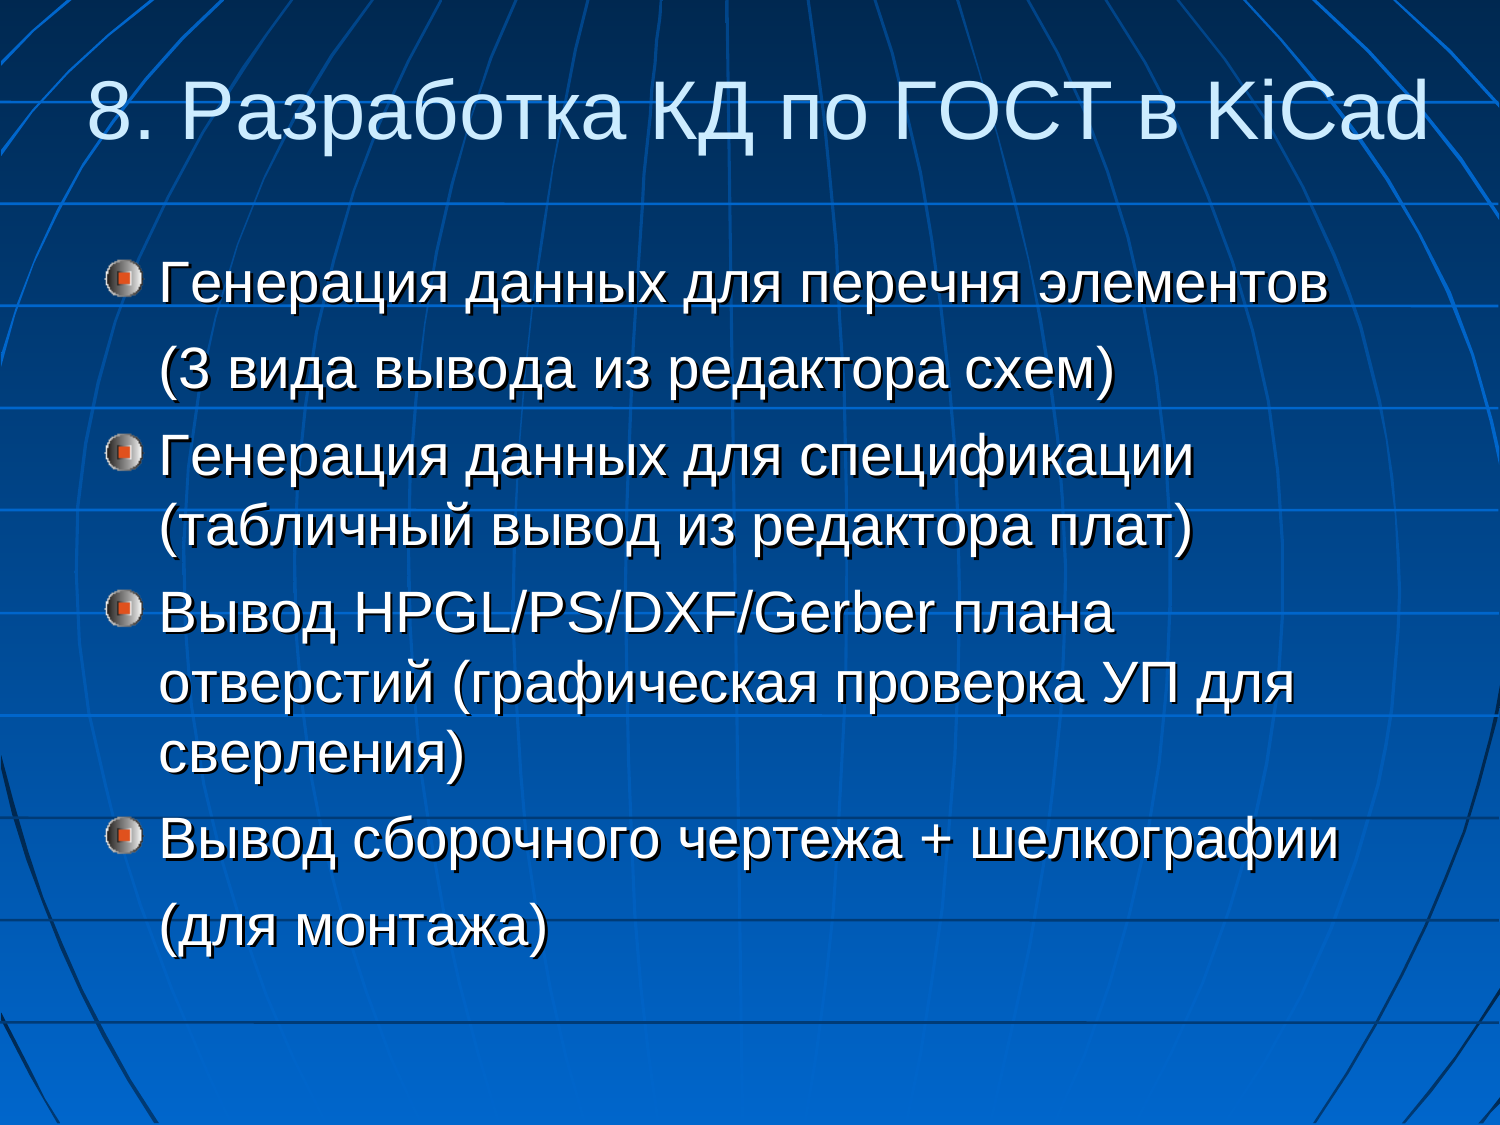

8. Разработка КД по ГОСТ в KiCad
Генерация данных для перечня элементов
	(3 вида вывода из редактора схем)
Генерация данных для спецификации (табличный вывод из редактора плат)
Вывод HPGL/PS/DXF/Gerber плана отверстий (графическая проверка УП для сверления)
Вывод сборочного чертежа + шелкографии
	(для монтажа)